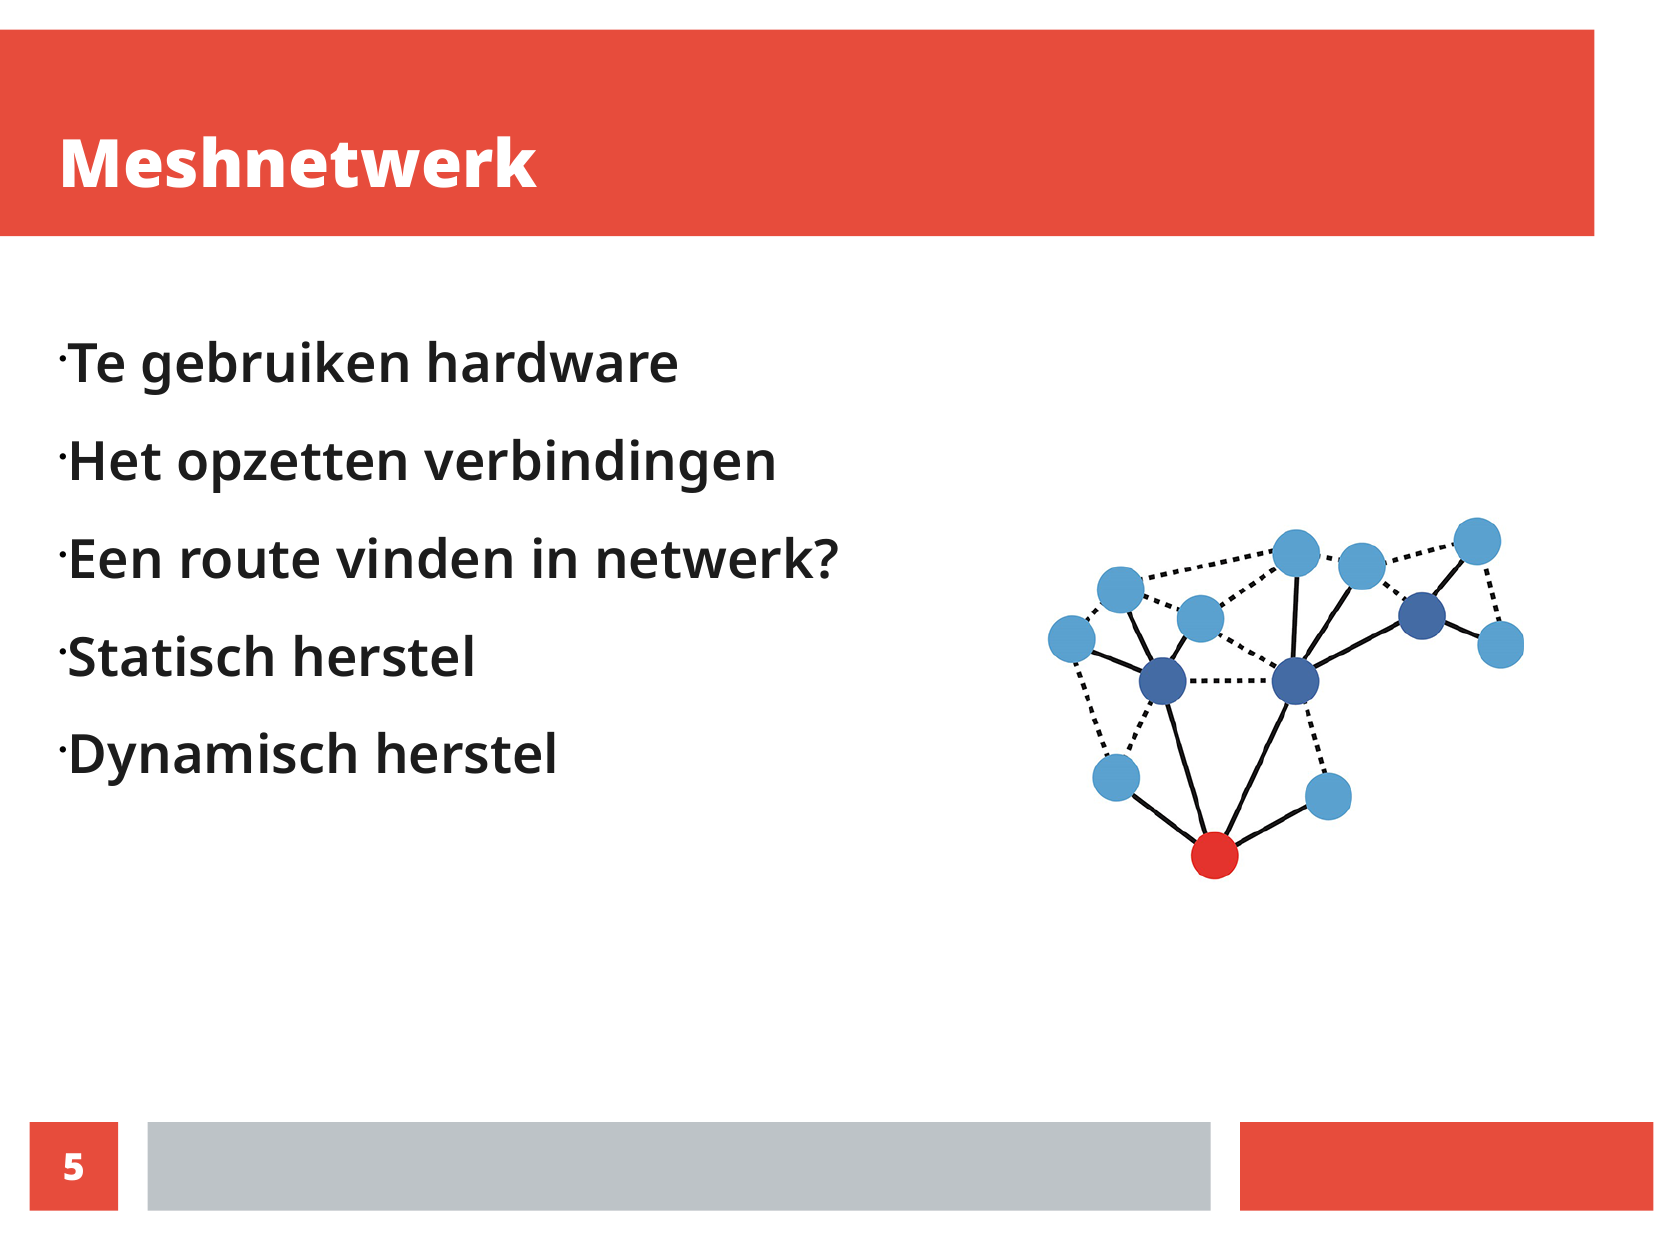

# Meshnetwerk
Te gebruiken hardware
Het opzetten verbindingen
Een route vinden in netwerk?
Statisch herstel
Dynamisch herstel
5